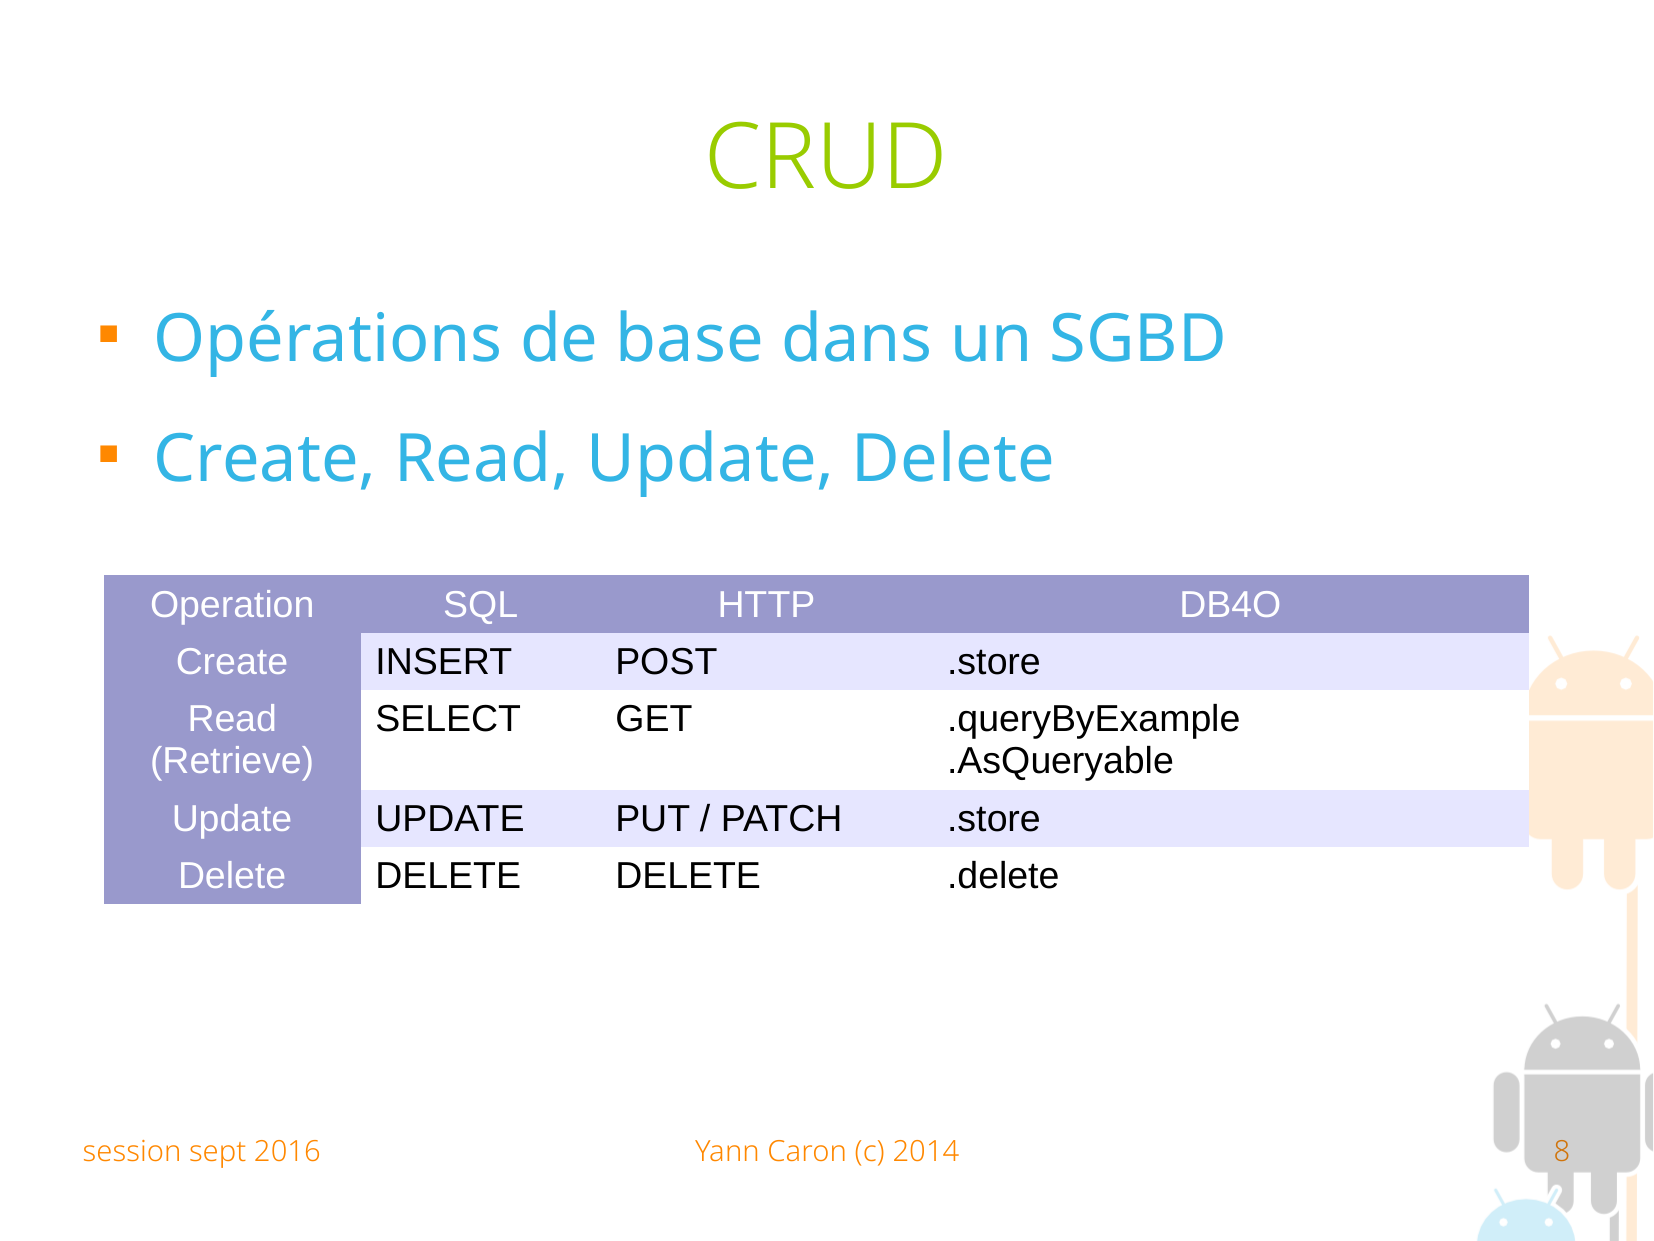

# CRUD
Opérations de base dans un SGBD
Create, Read, Update, Delete
| Operation | SQL | HTTP | DB4O |
| --- | --- | --- | --- |
| Create | INSERT | POST | .store |
| Read (Retrieve) | SELECT | GET | .queryByExample .AsQueryable |
| Update | UPDATE | PUT / PATCH | .store |
| Delete | DELETE | DELETE | .delete |
session sept 2016
Yann Caron (c) 2014
8